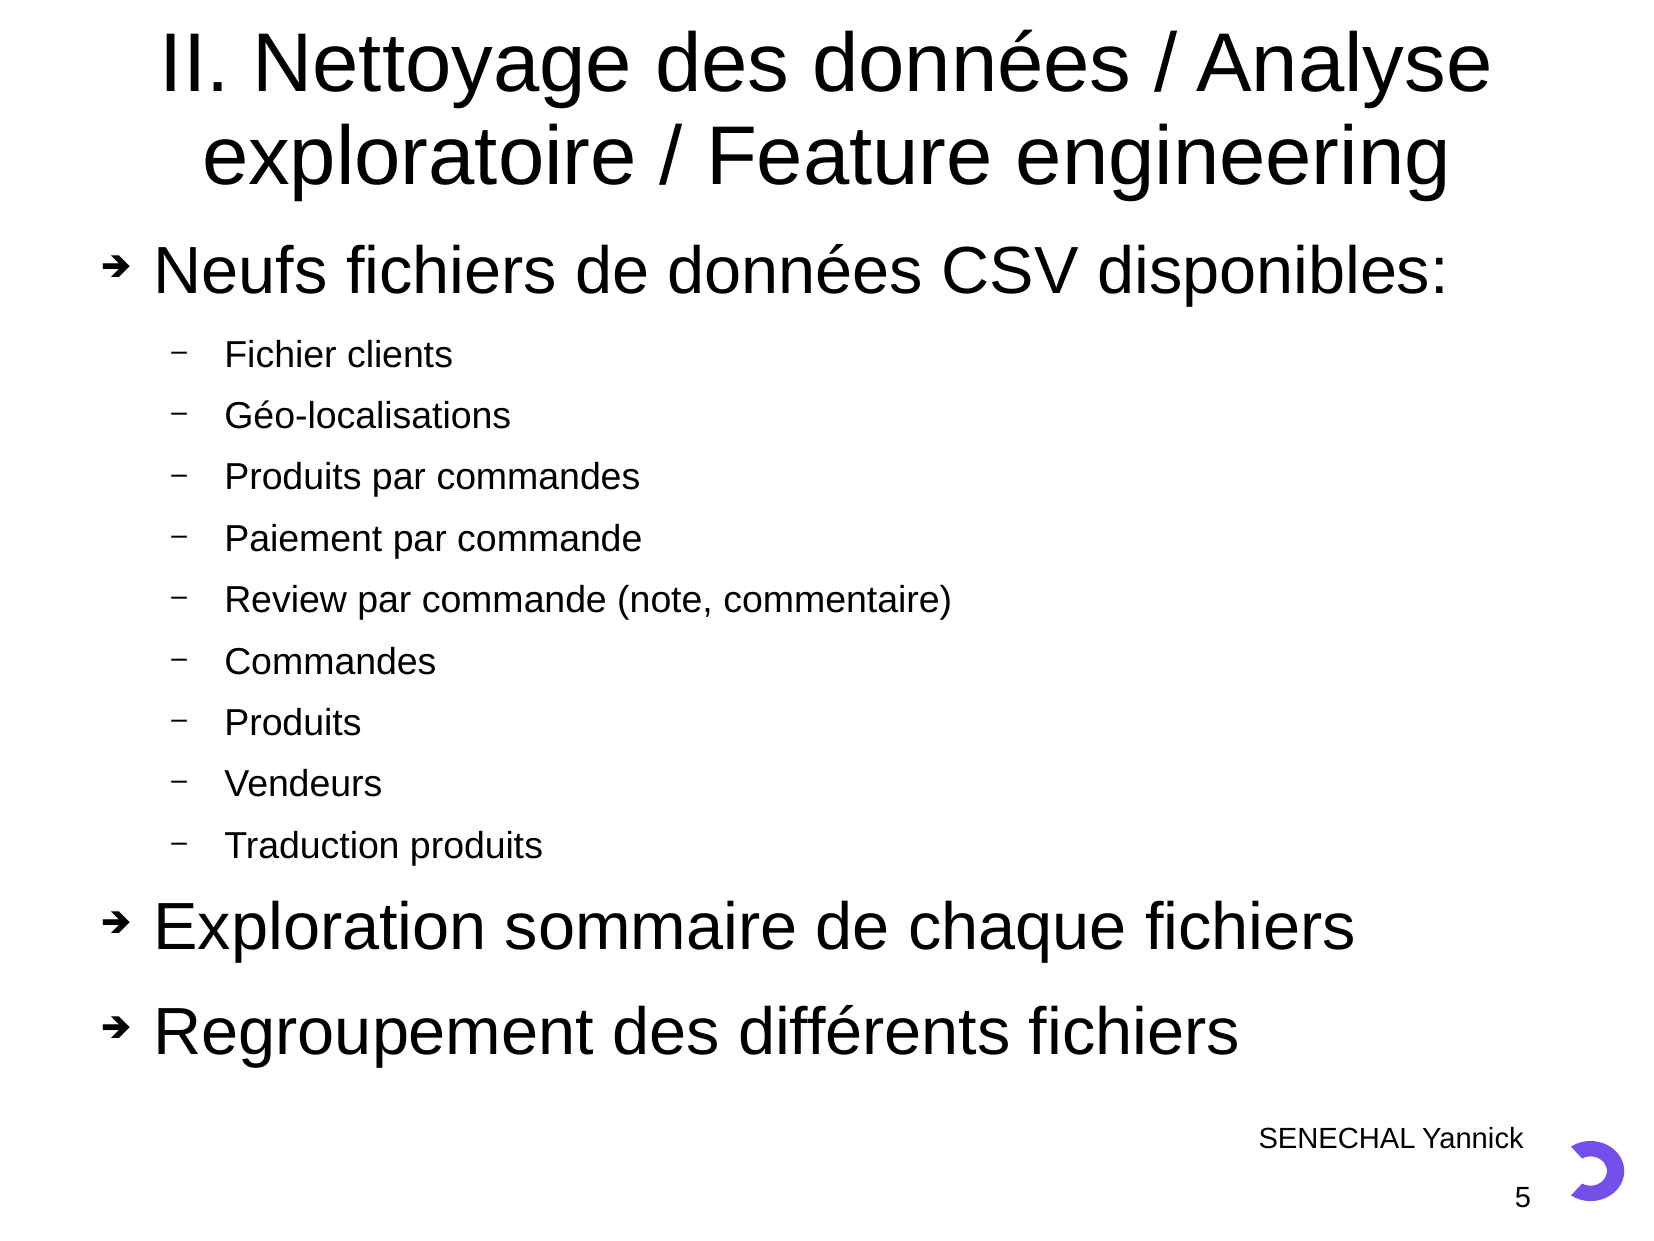

# II. Nettoyage des données / Analyse exploratoire / Feature engineering
Neufs fichiers de données CSV disponibles:
Fichier clients
Géo-localisations
Produits par commandes
Paiement par commande
Review par commande (note, commentaire)
Commandes
Produits
Vendeurs
Traduction produits
Exploration sommaire de chaque fichiers
Regroupement des différents fichiers
SENECHAL Yannick
5